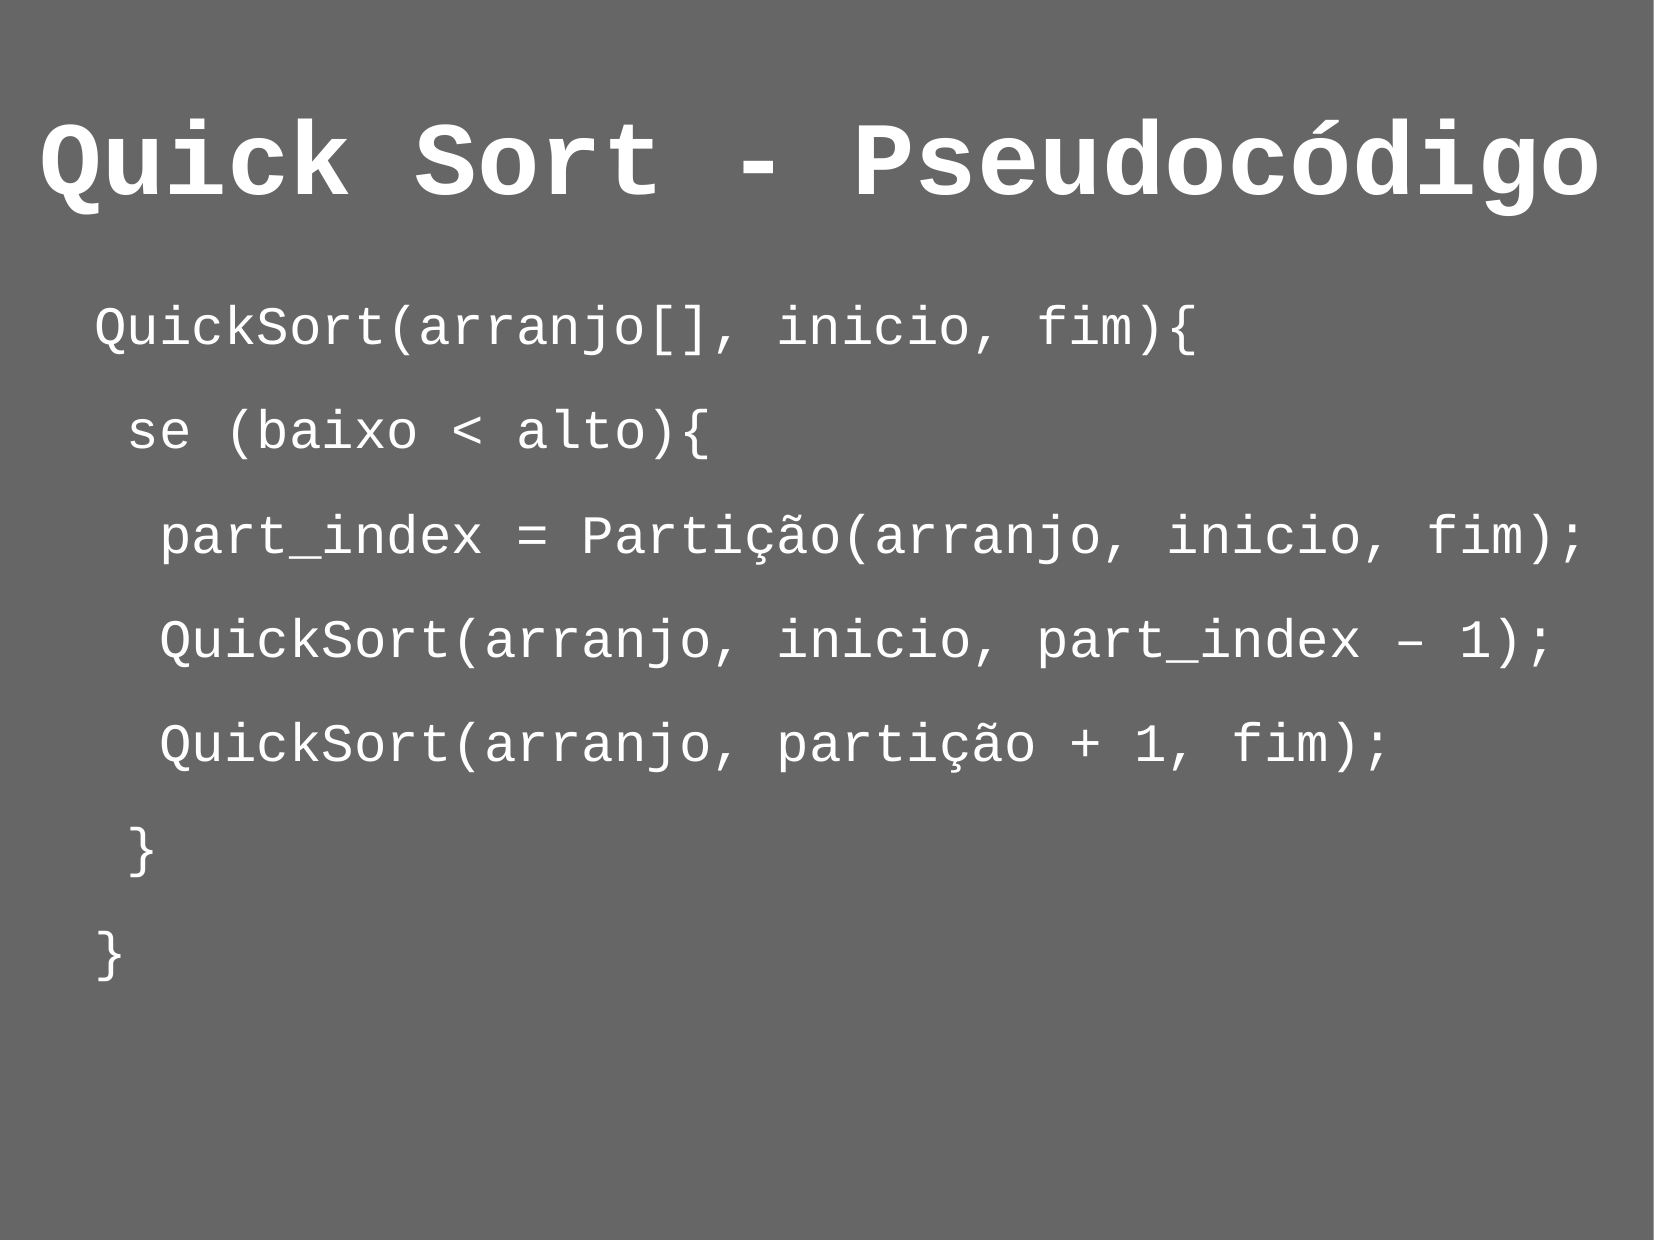

Quick Sort - Pseudocódigo
QuickSort(arranjo[], inicio, fim){
 se (baixo < alto){
 part_index = Partição(arranjo, inicio, fim);
 QuickSort(arranjo, inicio, part_index – 1);
 QuickSort(arranjo, partição + 1, fim);
 }
}